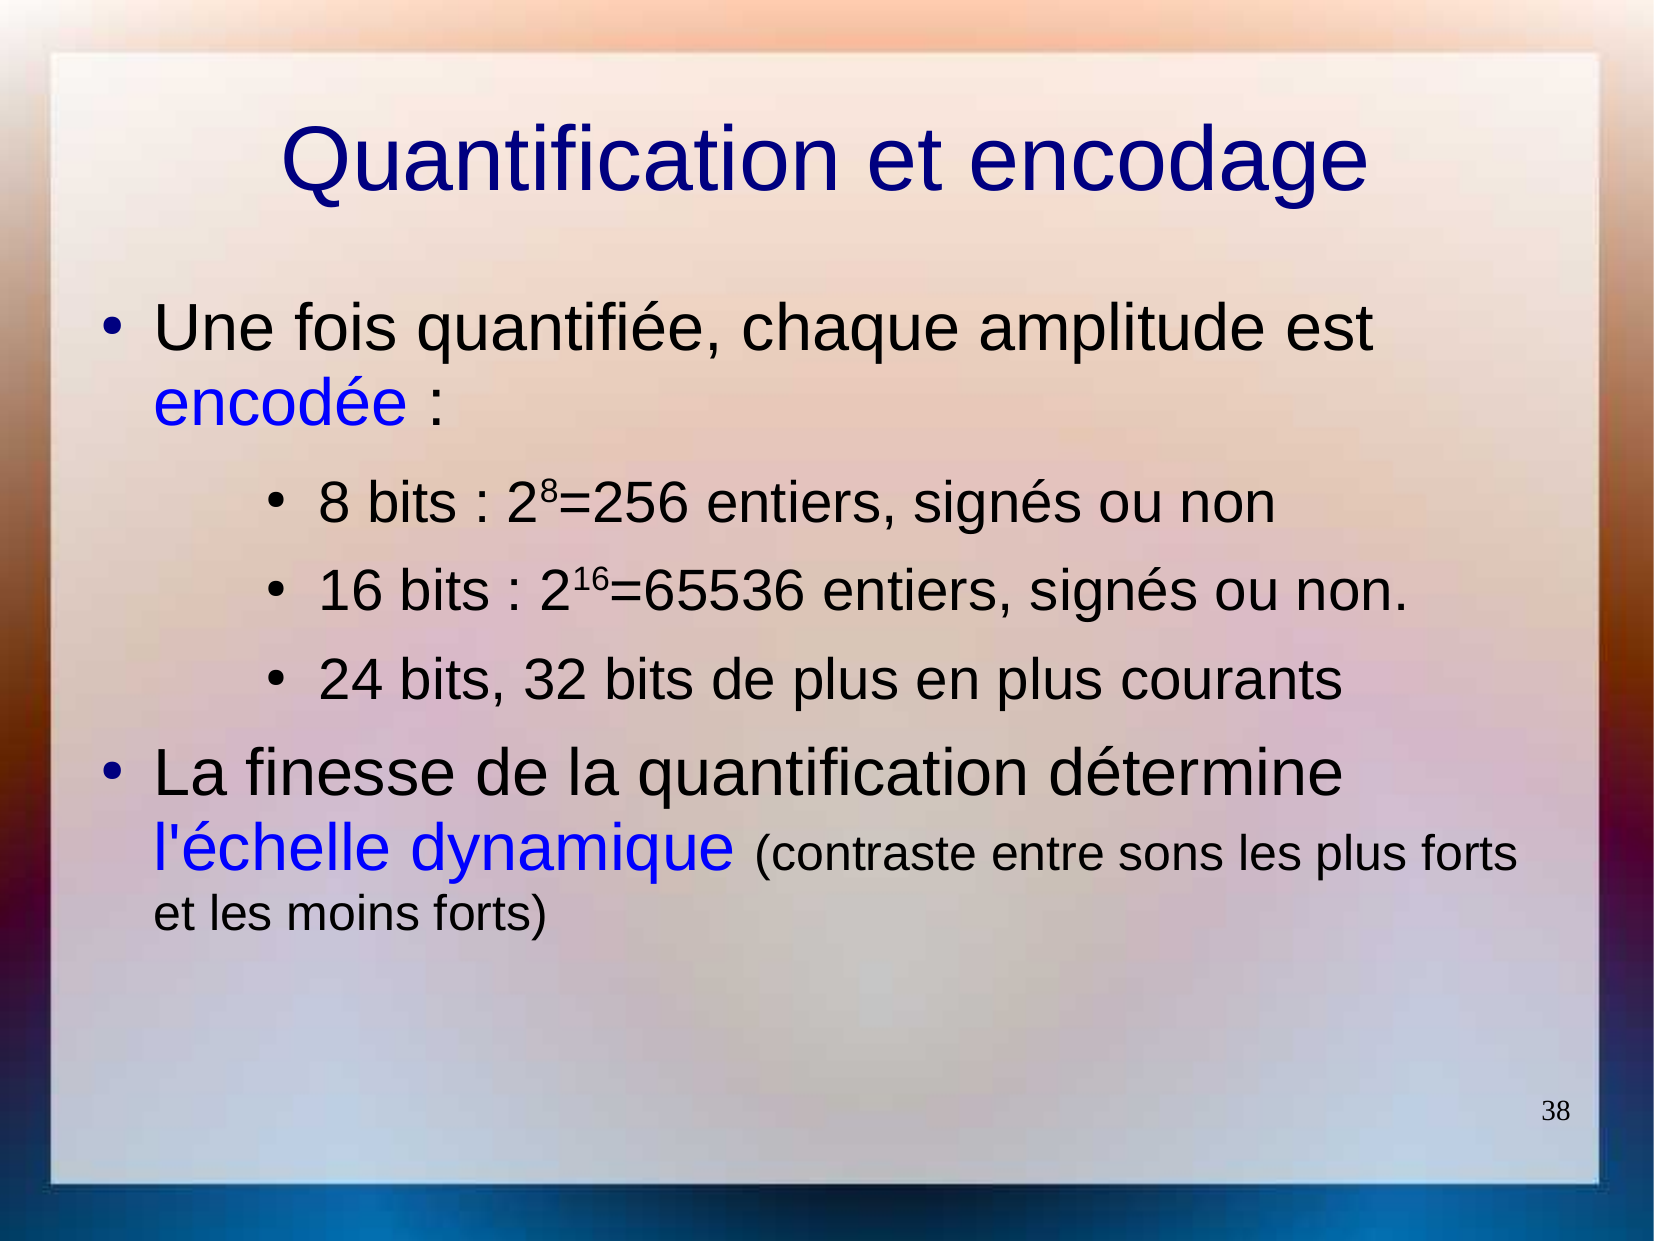

# Quantification et encodage
Une fois quantifiée, chaque amplitude est encodée :
8 bits : 28=256 entiers, signés ou non
16 bits : 216=65536 entiers, signés ou non.
24 bits, 32 bits de plus en plus courants
La finesse de la quantification détermine l'échelle dynamique (contraste entre sons les plus forts et les moins forts)
38